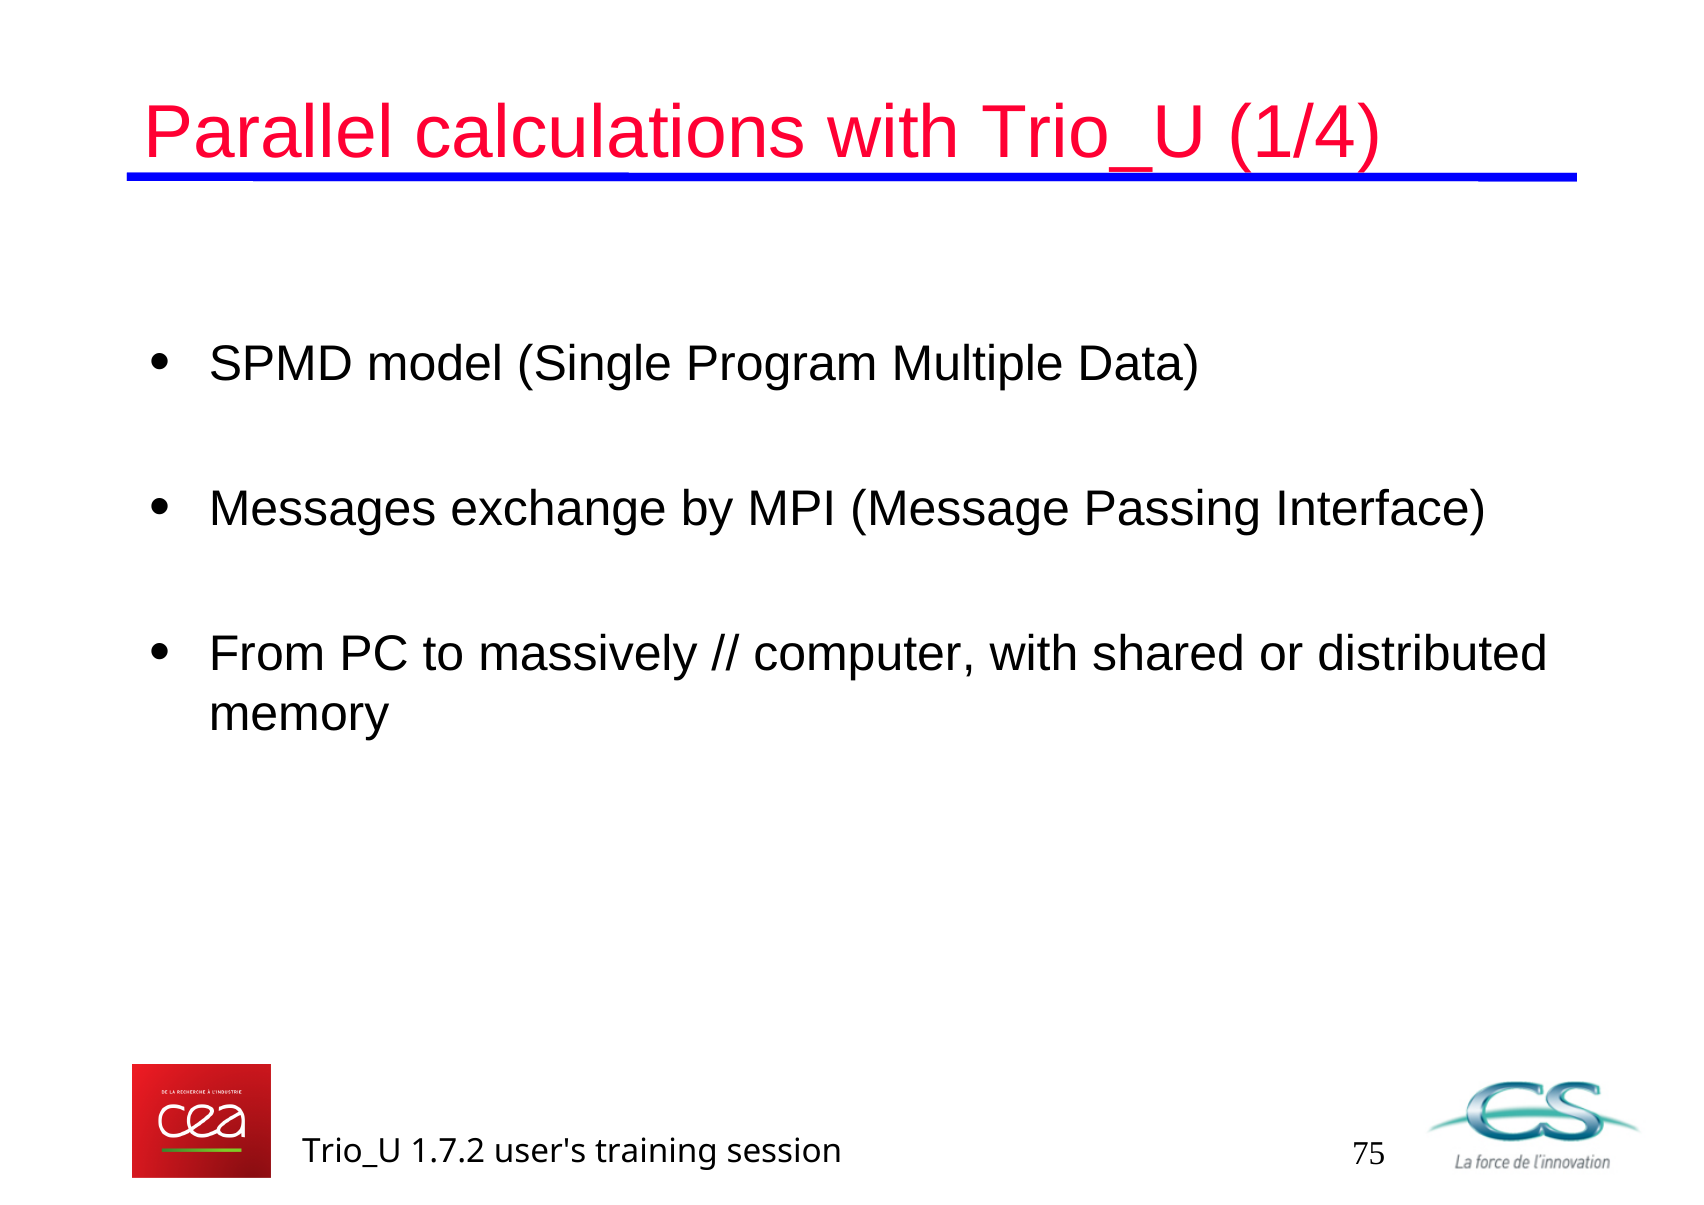

# Parallel calculations with Trio_U (1/4)
SPMD model (Single Program Multiple Data)
Messages exchange by MPI (Message Passing Interface)
From PC to massively // computer, with shared or distributed memory
Trio_U 1.7.2 user's training session
75